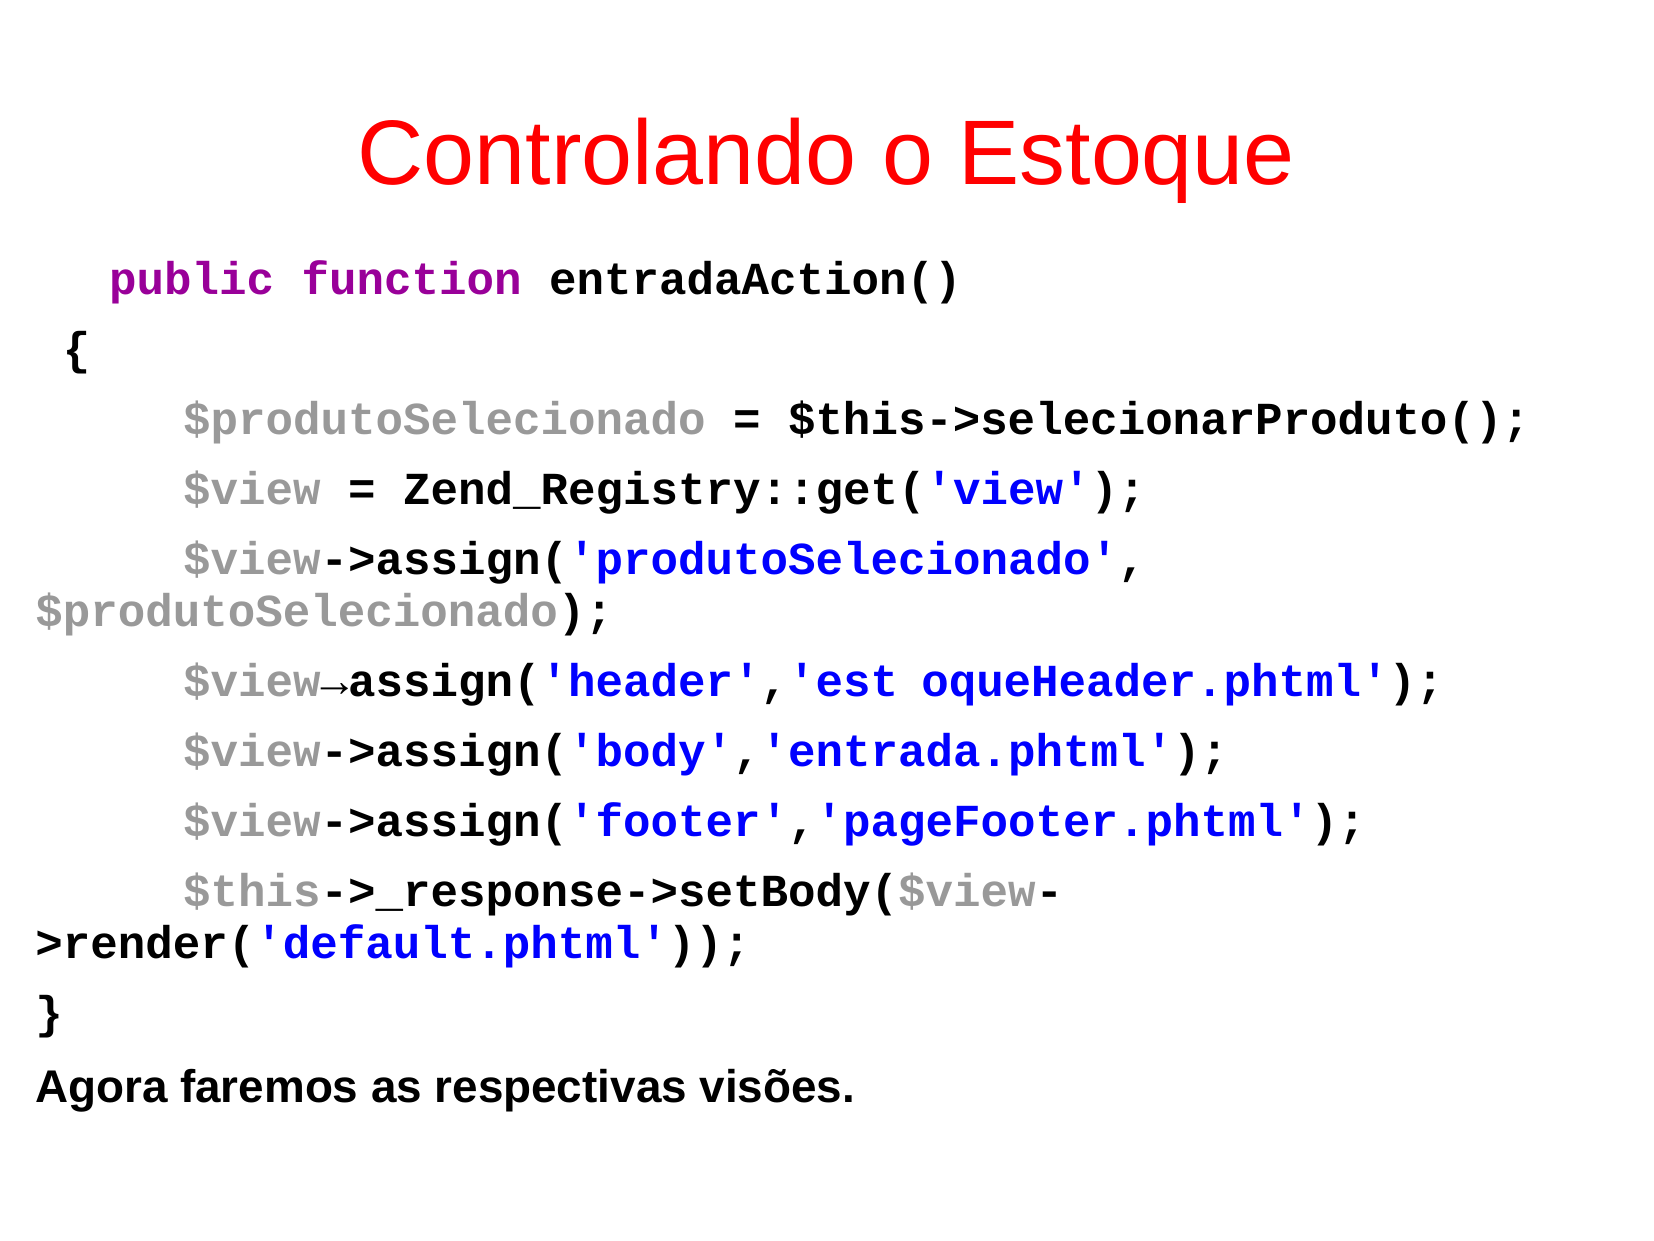

# Controlando o Estoque
 	public function entradaAction()
 {
 		$produtoSelecionado = $this->selecionarProduto();
 		$view = Zend_Registry::get('view');
 		$view->assign('produtoSelecionado',$produtoSelecionado);
 		$view→assign('header','est	oqueHeader.phtml');
 		$view->assign('body','entrada.phtml');
 		$view->assign('footer','pageFooter.phtml');
 		$this->_response->setBody($view->render('default.phtml'));
}
Agora faremos as respectivas visões.